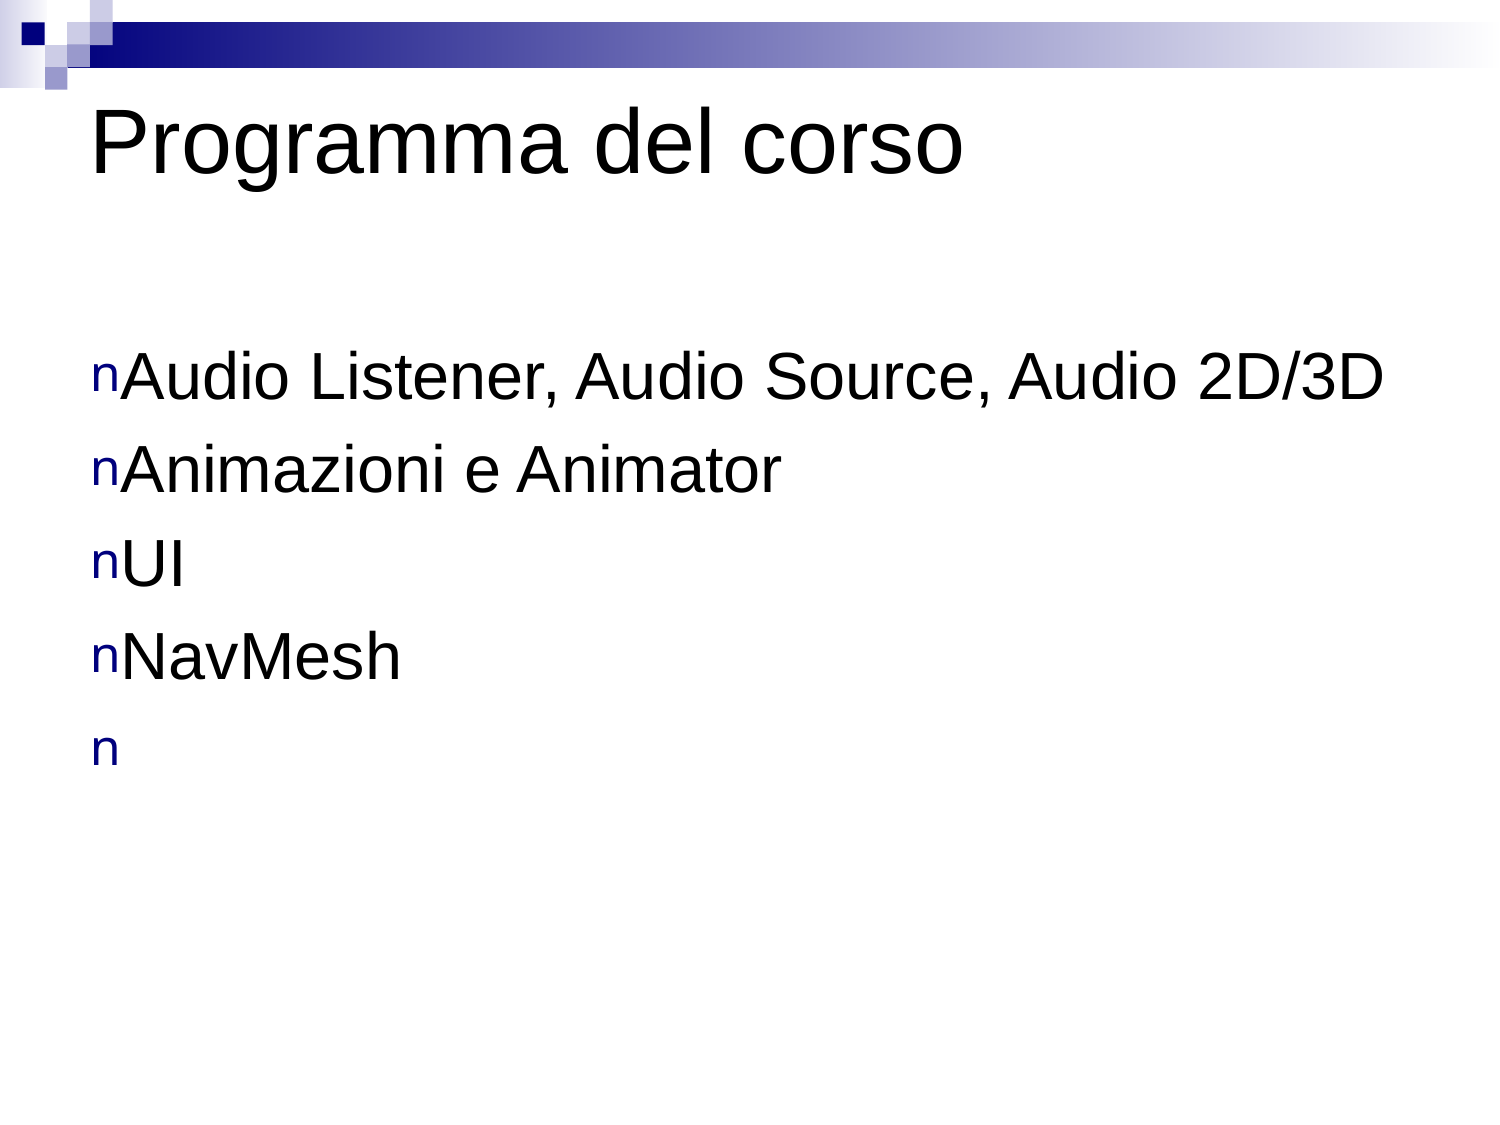

# Programma del corso
Audio Listener, Audio Source, Audio 2D/3D
Animazioni e Animator
UI
NavMesh